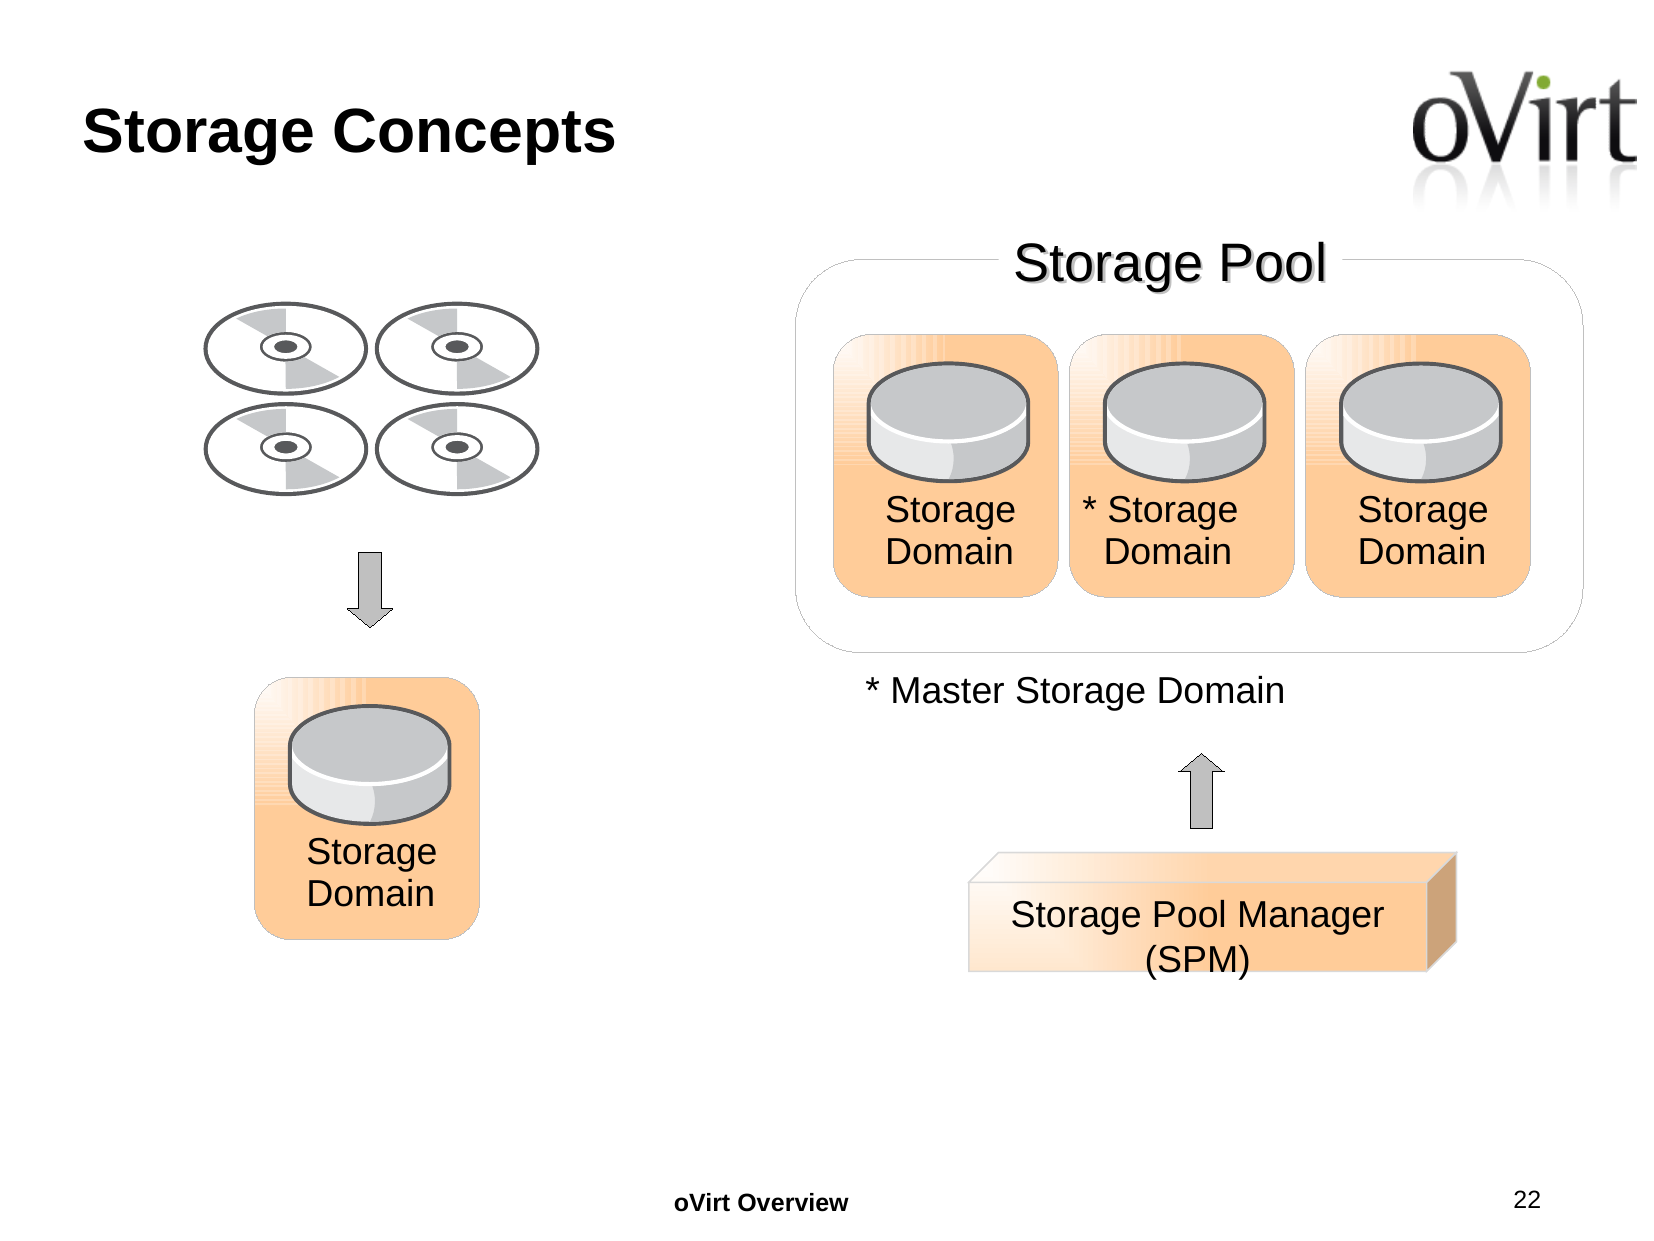

# Storage Concepts
Storage Pool
Storage
Domain
* Storage
 Domain
Storage
Domain
* Master Storage Domain
Storage
Domain
Storage Pool Manager
(SPM)